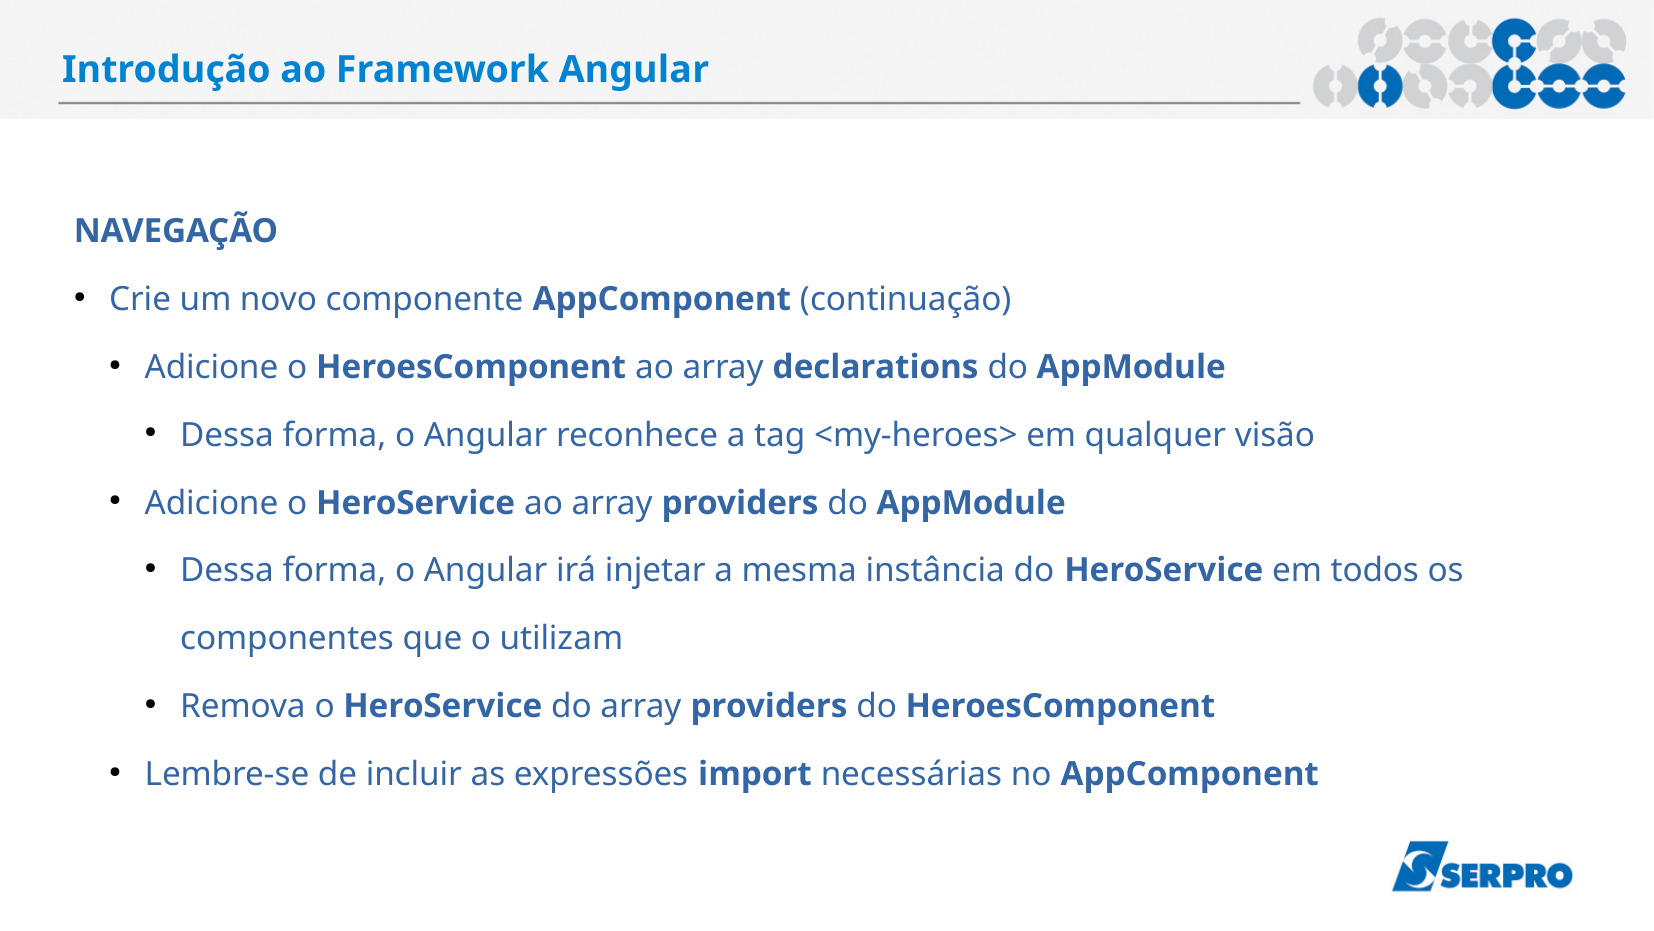

Introdução ao Framework Angular
NAVEGAÇÃO
Crie um novo componente AppComponent (continuação)
Adicione o HeroesComponent ao array declarations do AppModule
Dessa forma, o Angular reconhece a tag <my-heroes> em qualquer visão
Adicione o HeroService ao array providers do AppModule
Dessa forma, o Angular irá injetar a mesma instância do HeroService em todos os componentes que o utilizam
Remova o HeroService do array providers do HeroesComponent
Lembre-se de incluir as expressões import necessárias no AppComponent